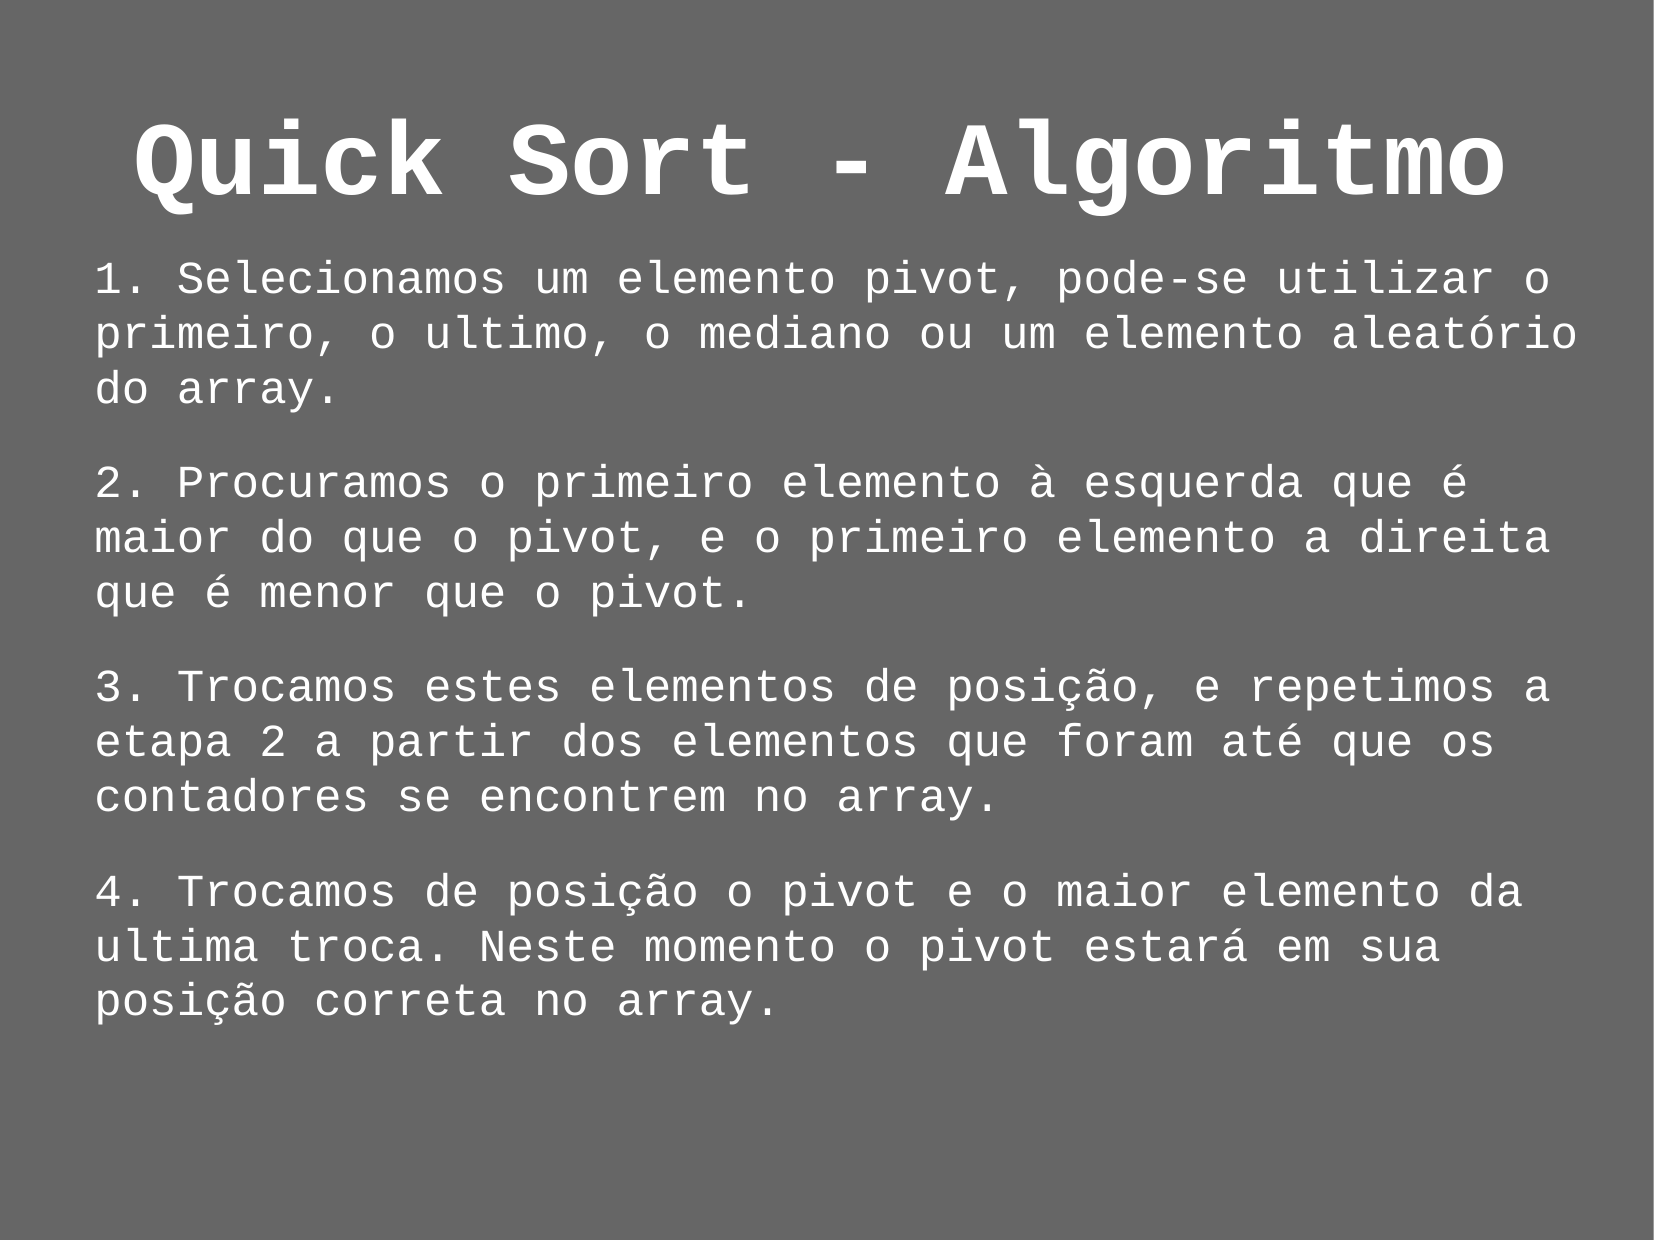

Quick Sort - Algoritmo
1. Selecionamos um elemento pivot, pode-se utilizar o primeiro, o ultimo, o mediano ou um elemento aleatório do array.
2. Procuramos o primeiro elemento à esquerda que é maior do que o pivot, e o primeiro elemento a direita que é menor que o pivot.
3. Trocamos estes elementos de posição, e repetimos a etapa 2 a partir dos elementos que foram até que os contadores se encontrem no array.
4. Trocamos de posição o pivot e o maior elemento da ultima troca. Neste momento o pivot estará em sua posição correta no array.